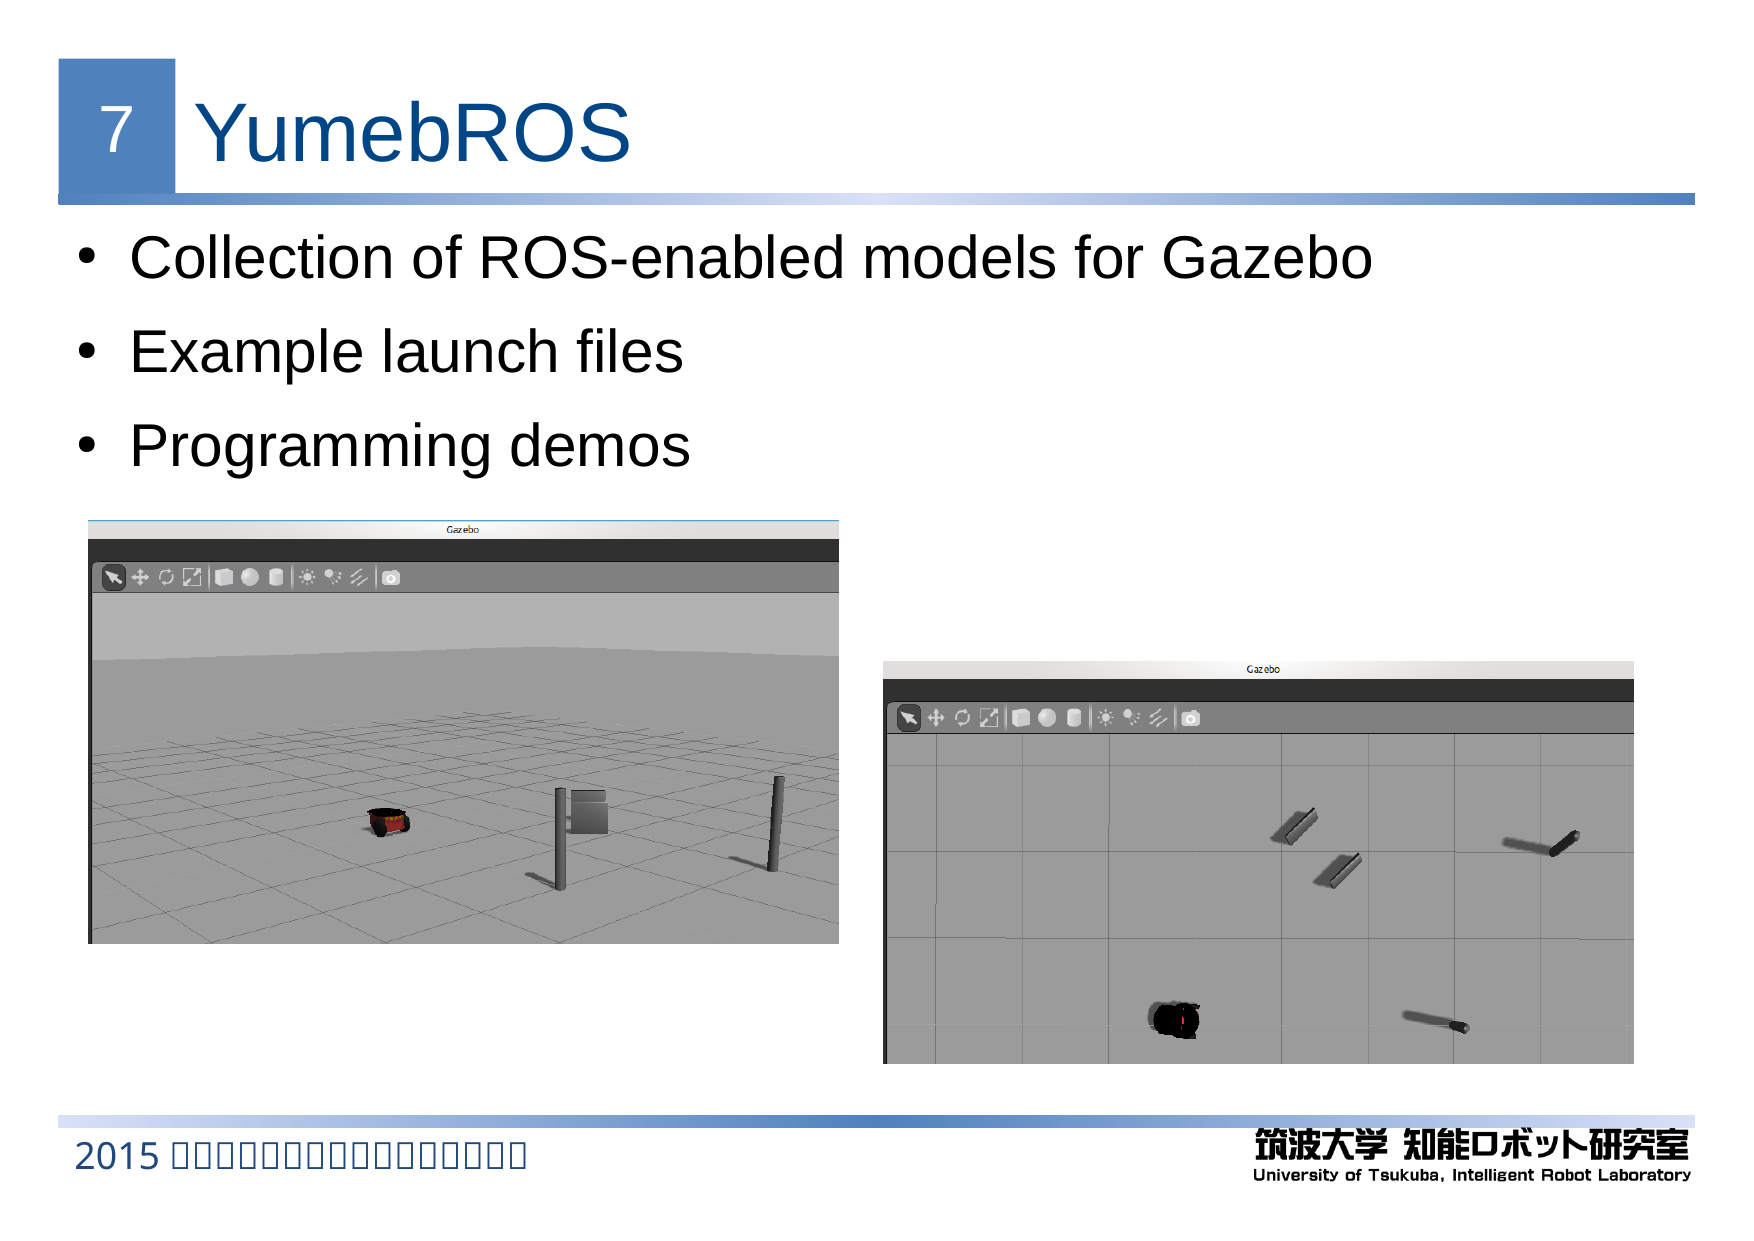

# YumebROS
Collection of ROS-enabled models for Gazebo
Example launch files
Programming demos